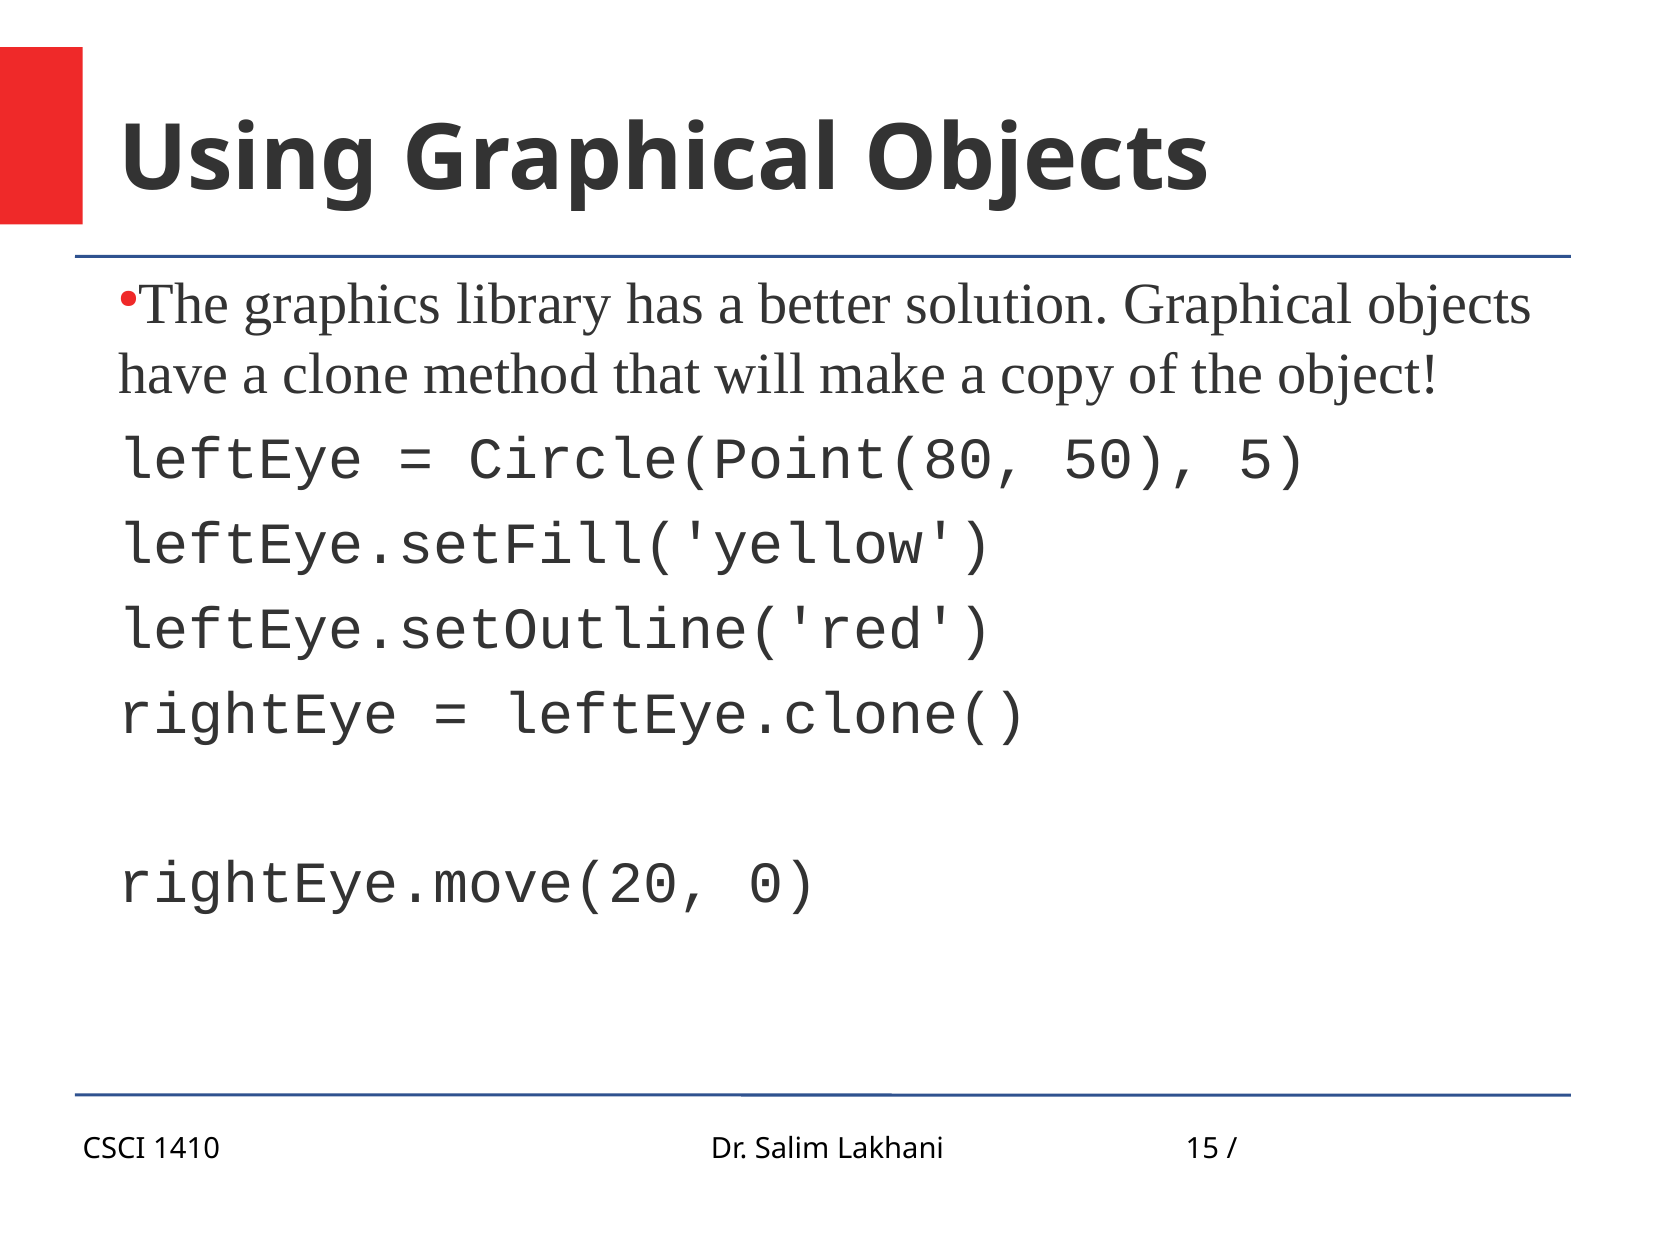

# Using Graphical Objects
The graphics library has a better solution. Graphical objects have a clone method that will make a copy of the object!
leftEye = Circle(Point(80, 50), 5)
leftEye.setFill('yellow')
leftEye.setOutline('red')
rightEye = leftEye.clone()
rightEye.move(20, 0)
CSCI 1410
Dr. Salim Lakhani